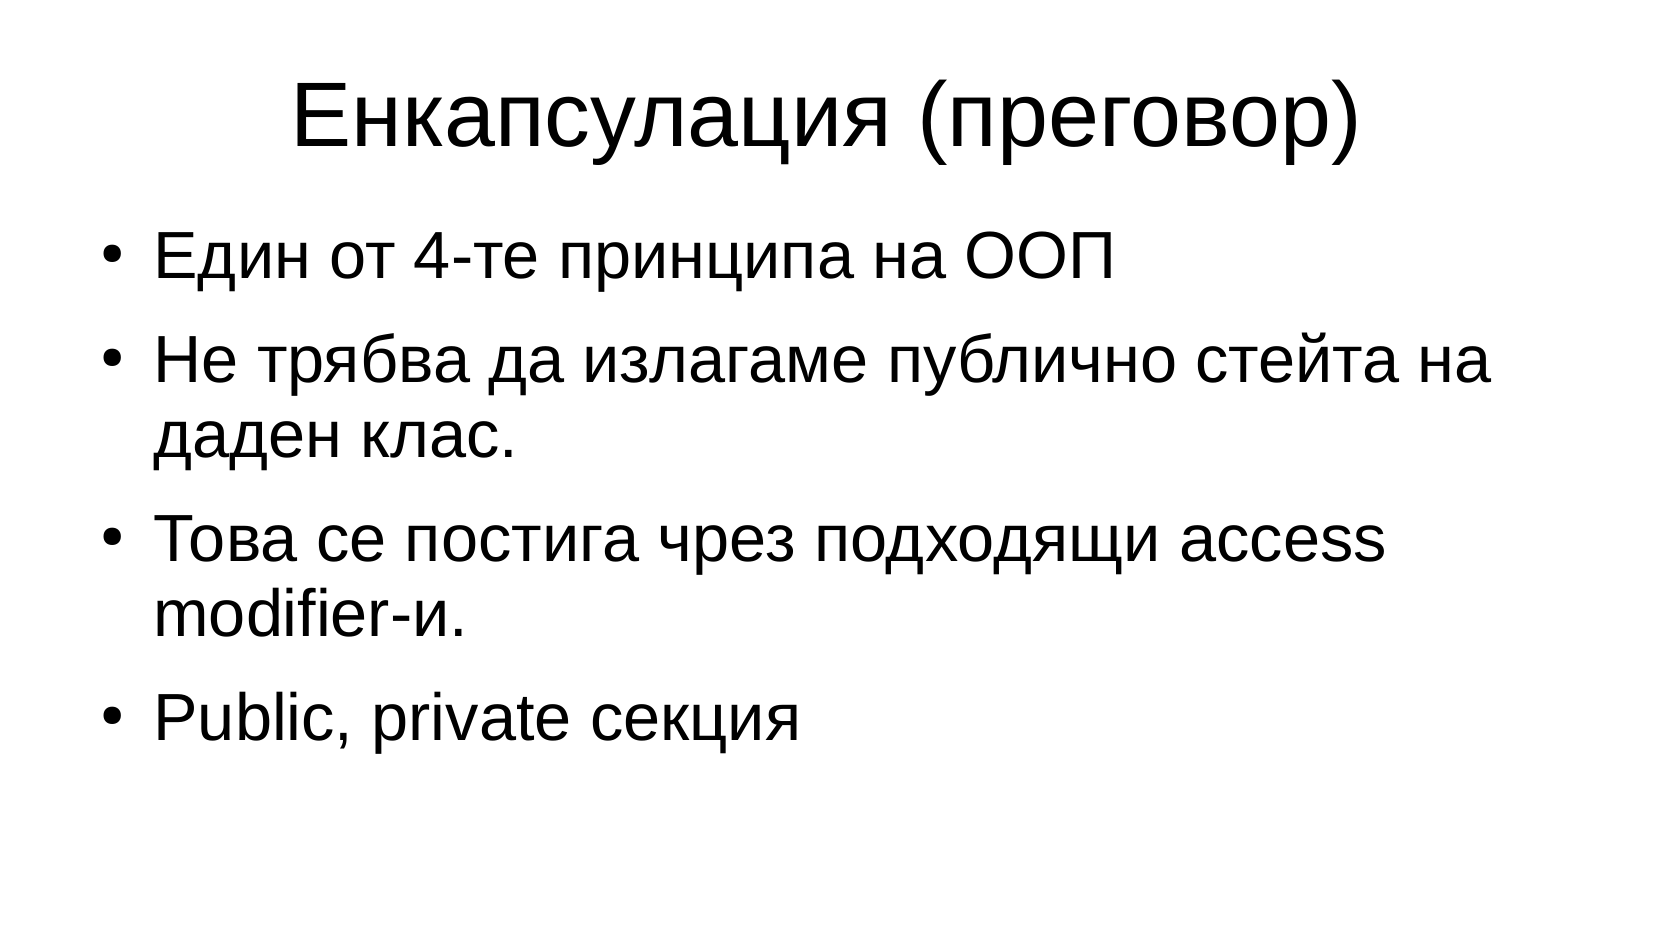

# Енкапсулация (преговор)
Един от 4-те принципа на ООП
Не трябва да излагаме публично стейта на даден клас.
Това се постига чрез подходящи access modifier-и.
Public, private секция